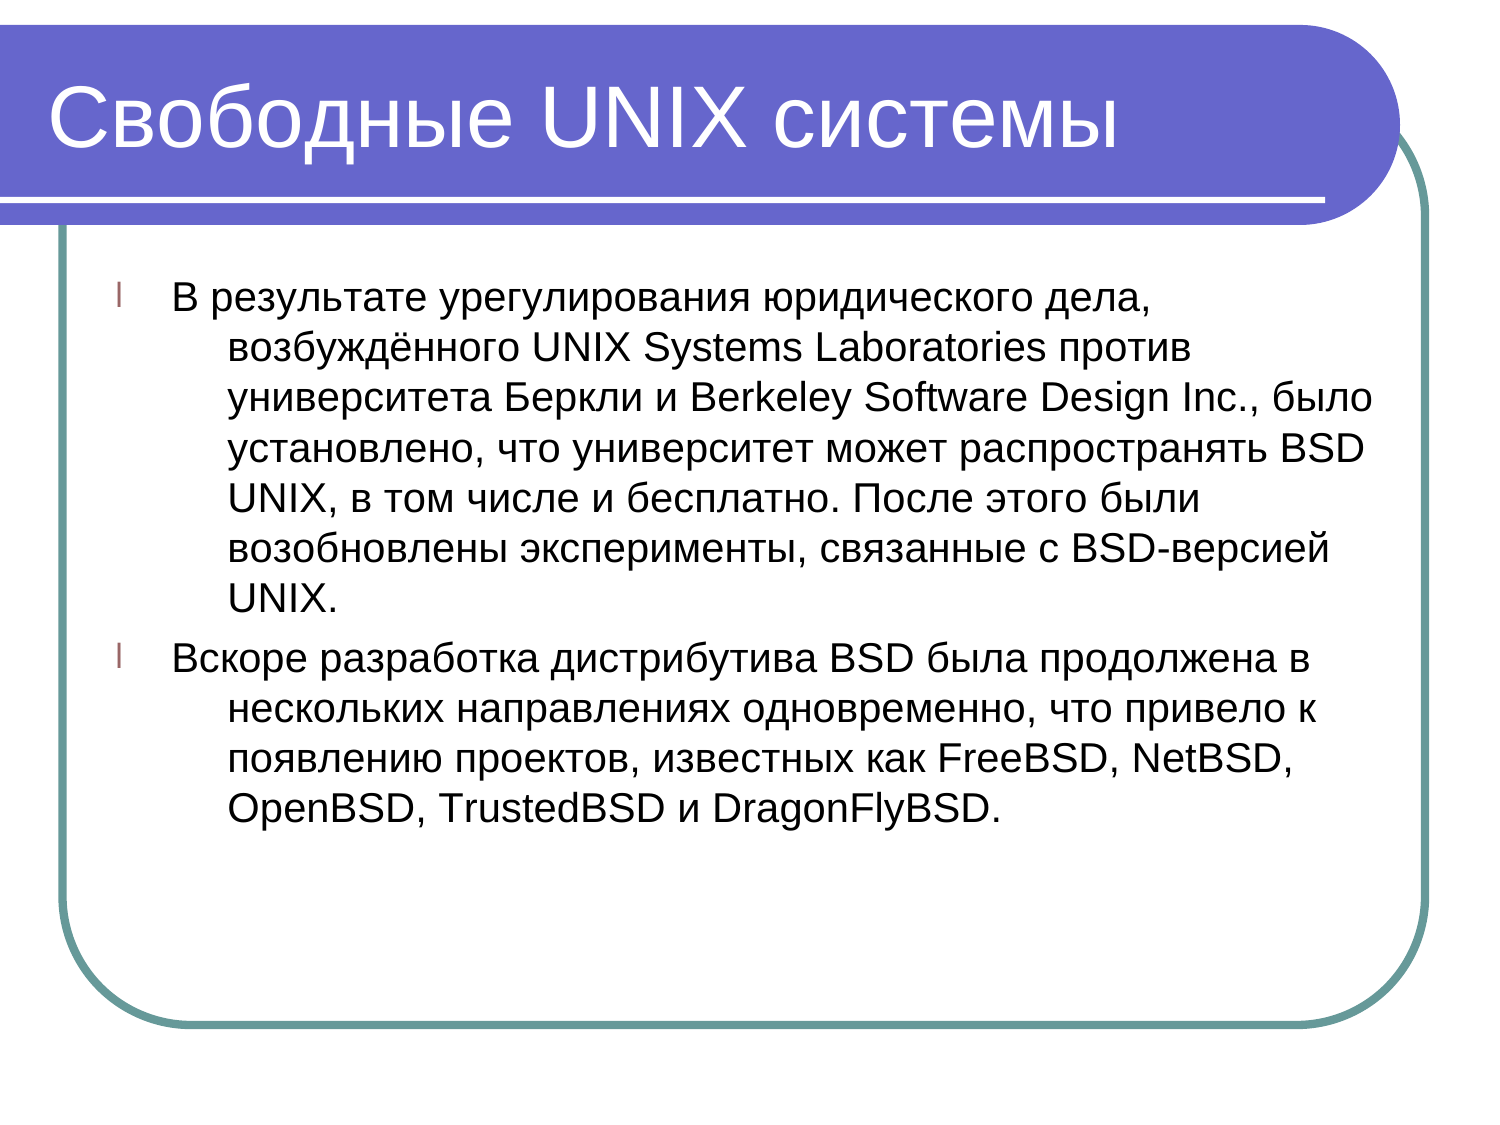

# Свободные UNIX системы
В результате урегулирования юридического дела, возбуждённого UNIX Systems Laboratories против университета Беркли и Berkeley Software Design Inc., было установлено, что университет может распространять BSD UNIX, в том числе и бесплатно. После этого были возобновлены эксперименты, связанные с BSD-версией UNIX.
Вскоре разработка дистрибутива BSD была продолжена в нескольких направлениях одновременно, что привело к появлению проектов, известных как FreeBSD, NetBSD, OpenBSD, TrustedBSD и DragonFlyBSD.